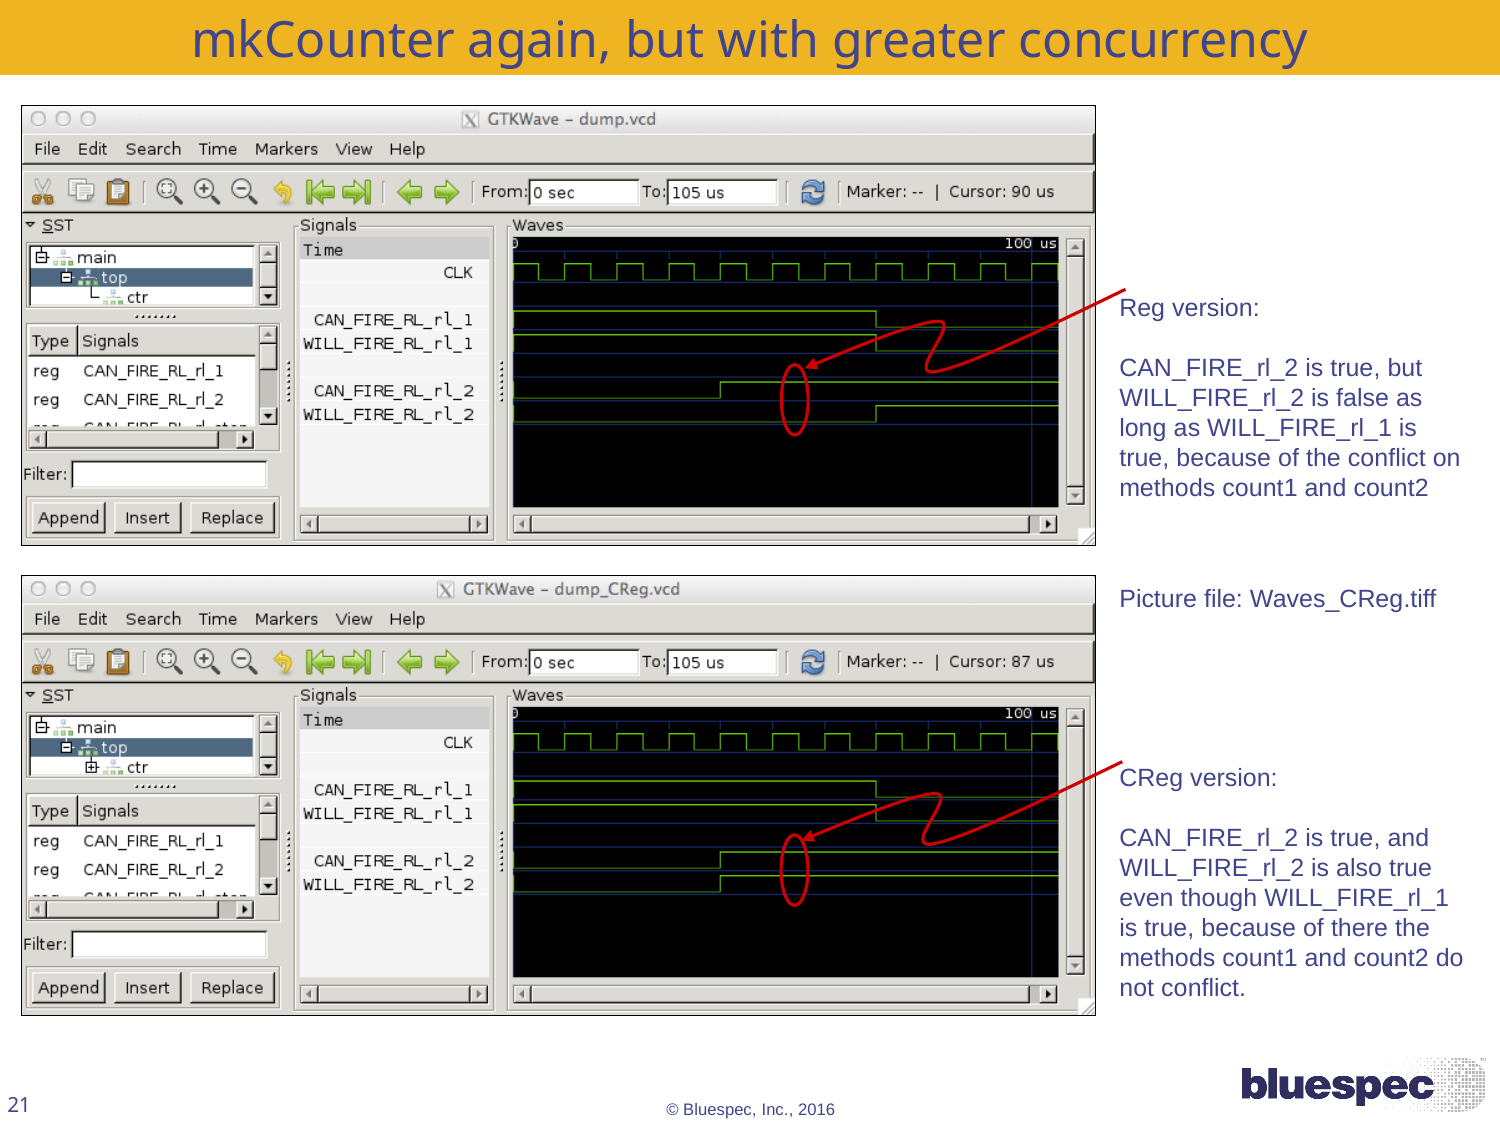

mkCounter again, but with greater concurrency
Reg version:
CAN_FIRE_rl_2 is true, but WILL_FIRE_rl_2 is false as long as WILL_FIRE_rl_1 is true, because of the conflict on methods count1 and count2
Picture file: Waves_CReg.tiff
CReg version:
CAN_FIRE_rl_2 is true, and WILL_FIRE_rl_2 is also true even though WILL_FIRE_rl_1 is true, because of there the methods count1 and count2 do not conflict.